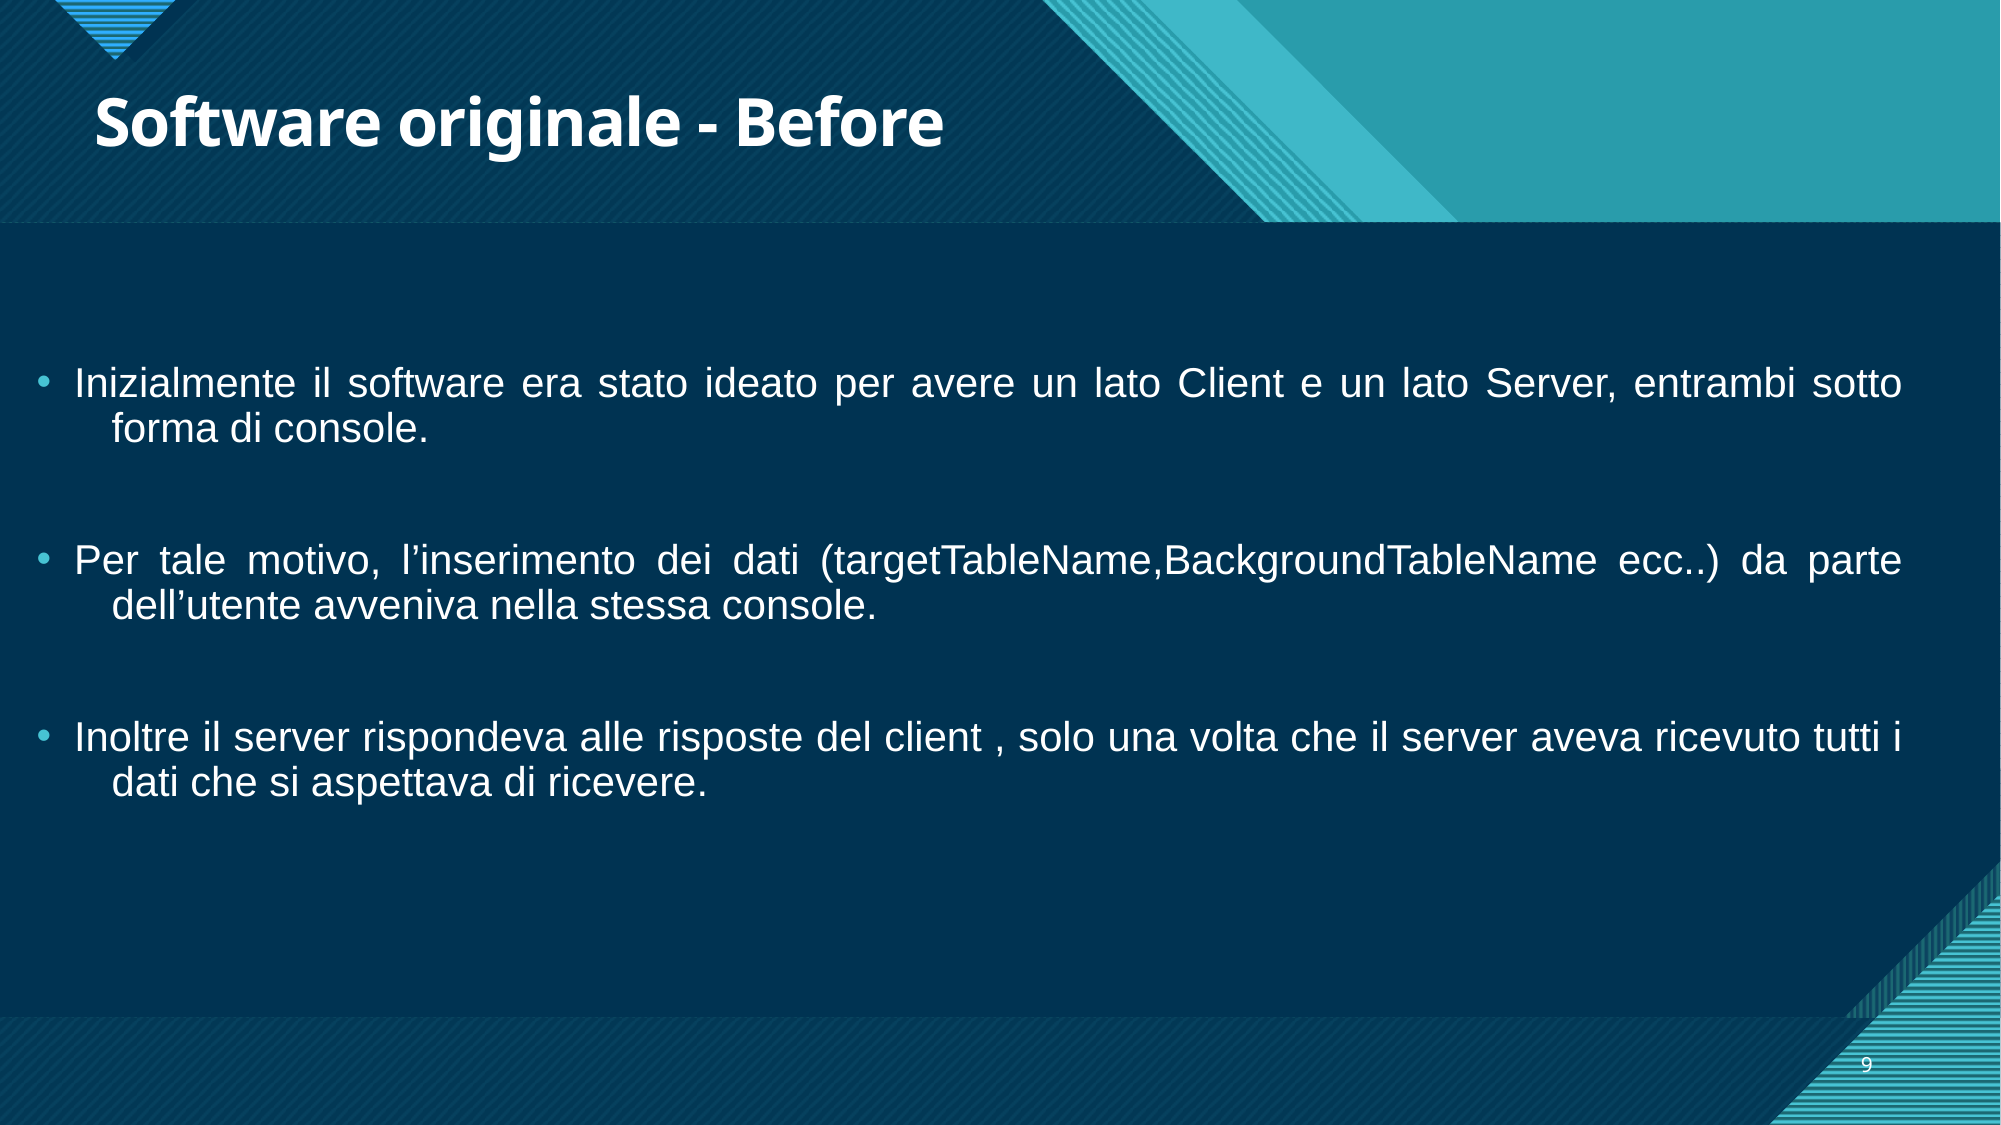

# Software originale - Before
Inizialmente il software era stato ideato per avere un lato Client e un lato Server, entrambi sotto forma di console.
Per tale motivo, l’inserimento dei dati (targetTableName,BackgroundTableName ecc..) da parte dell’utente avveniva nella stessa console.
Inoltre il server rispondeva alle risposte del client , solo una volta che il server aveva ricevuto tutti i dati che si aspettava di ricevere.